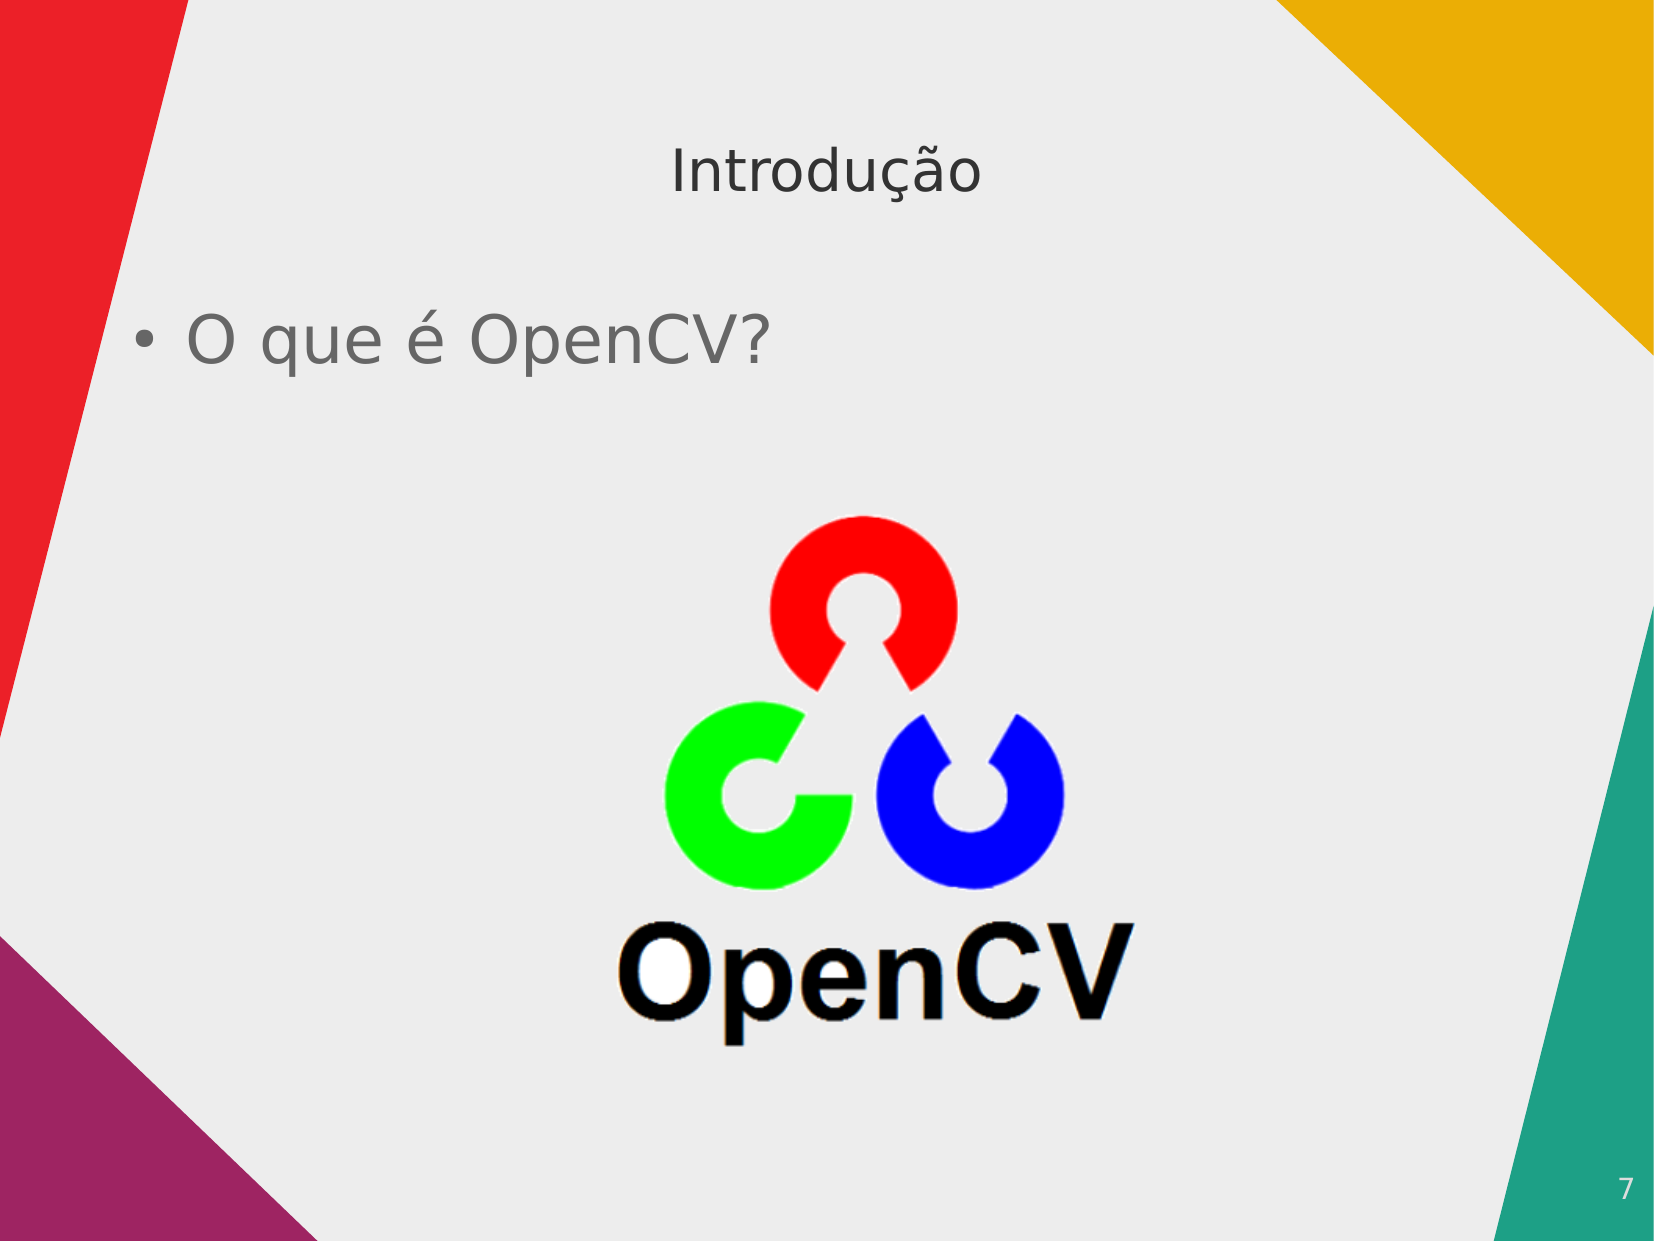

# Introdução
O que é OpenCV?
7